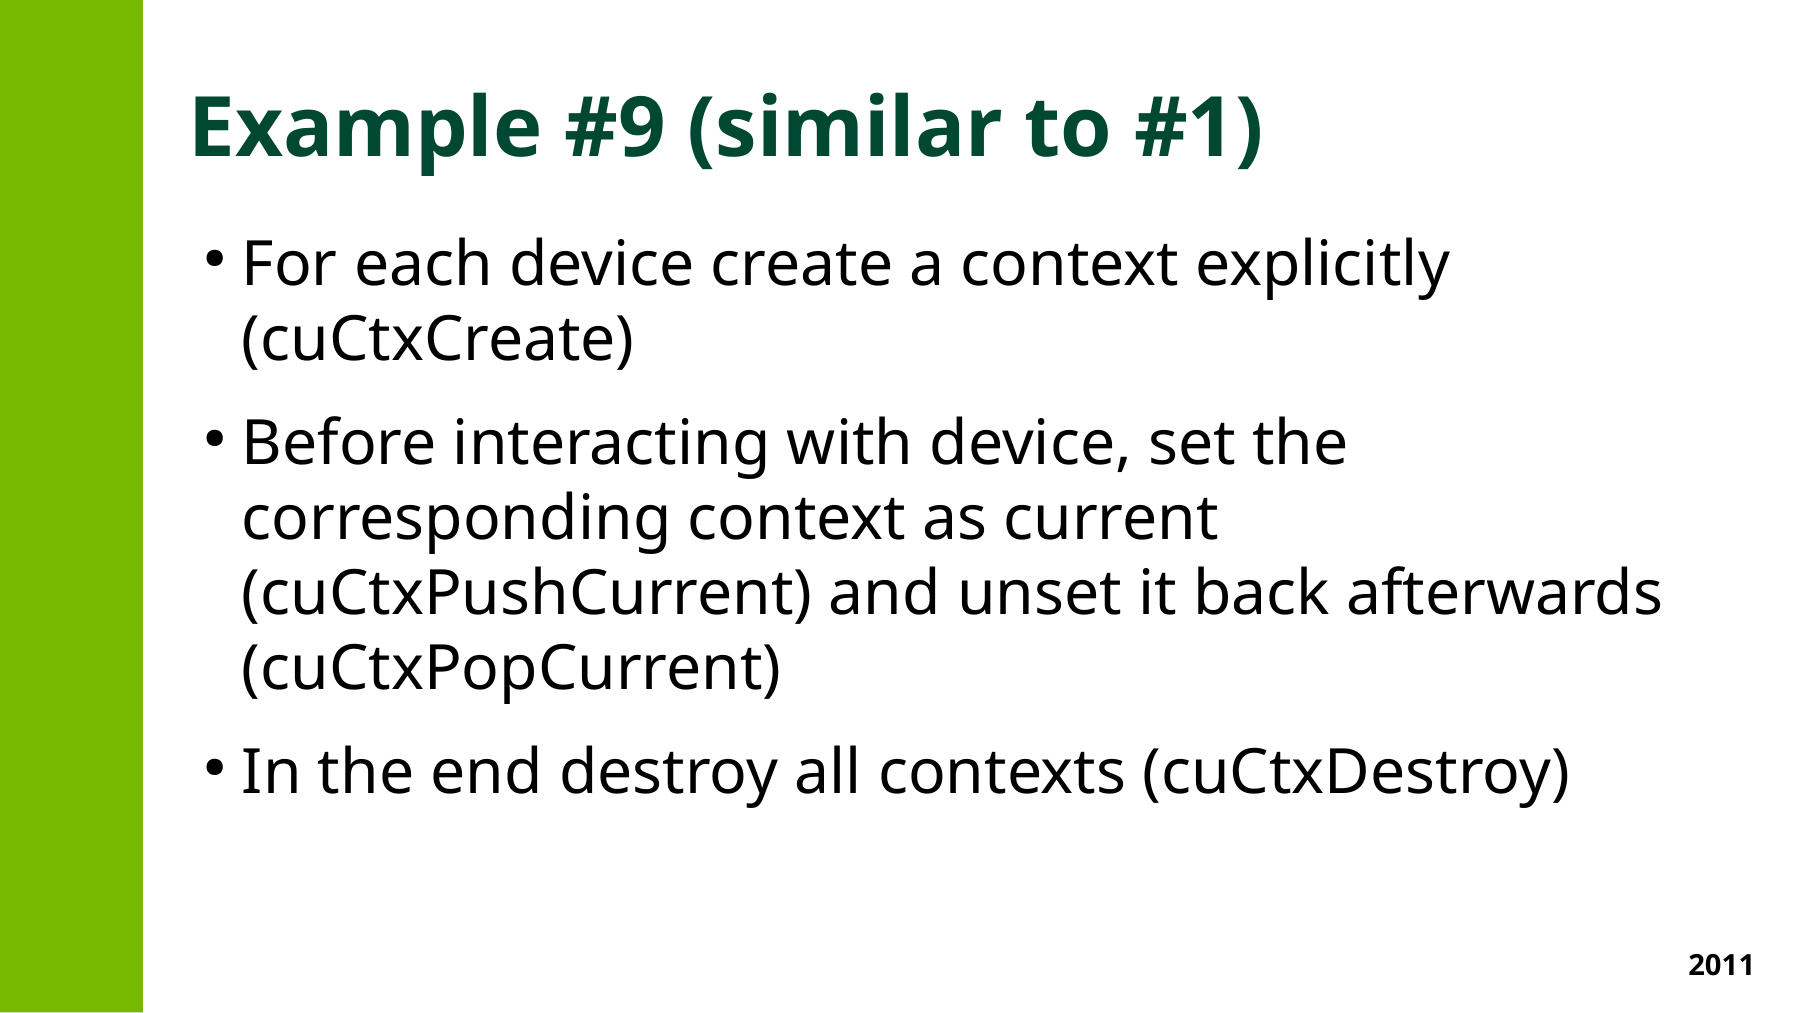

# Example #9 (similar to #1)
For each device create a context explicitly (cuCtxCreate)
Before interacting with device, set the corresponding context as current (cuCtxPushCurrent) and unset it back afterwards (cuCtxPopCurrent)
In the end destroy all contexts (cuCtxDestroy)